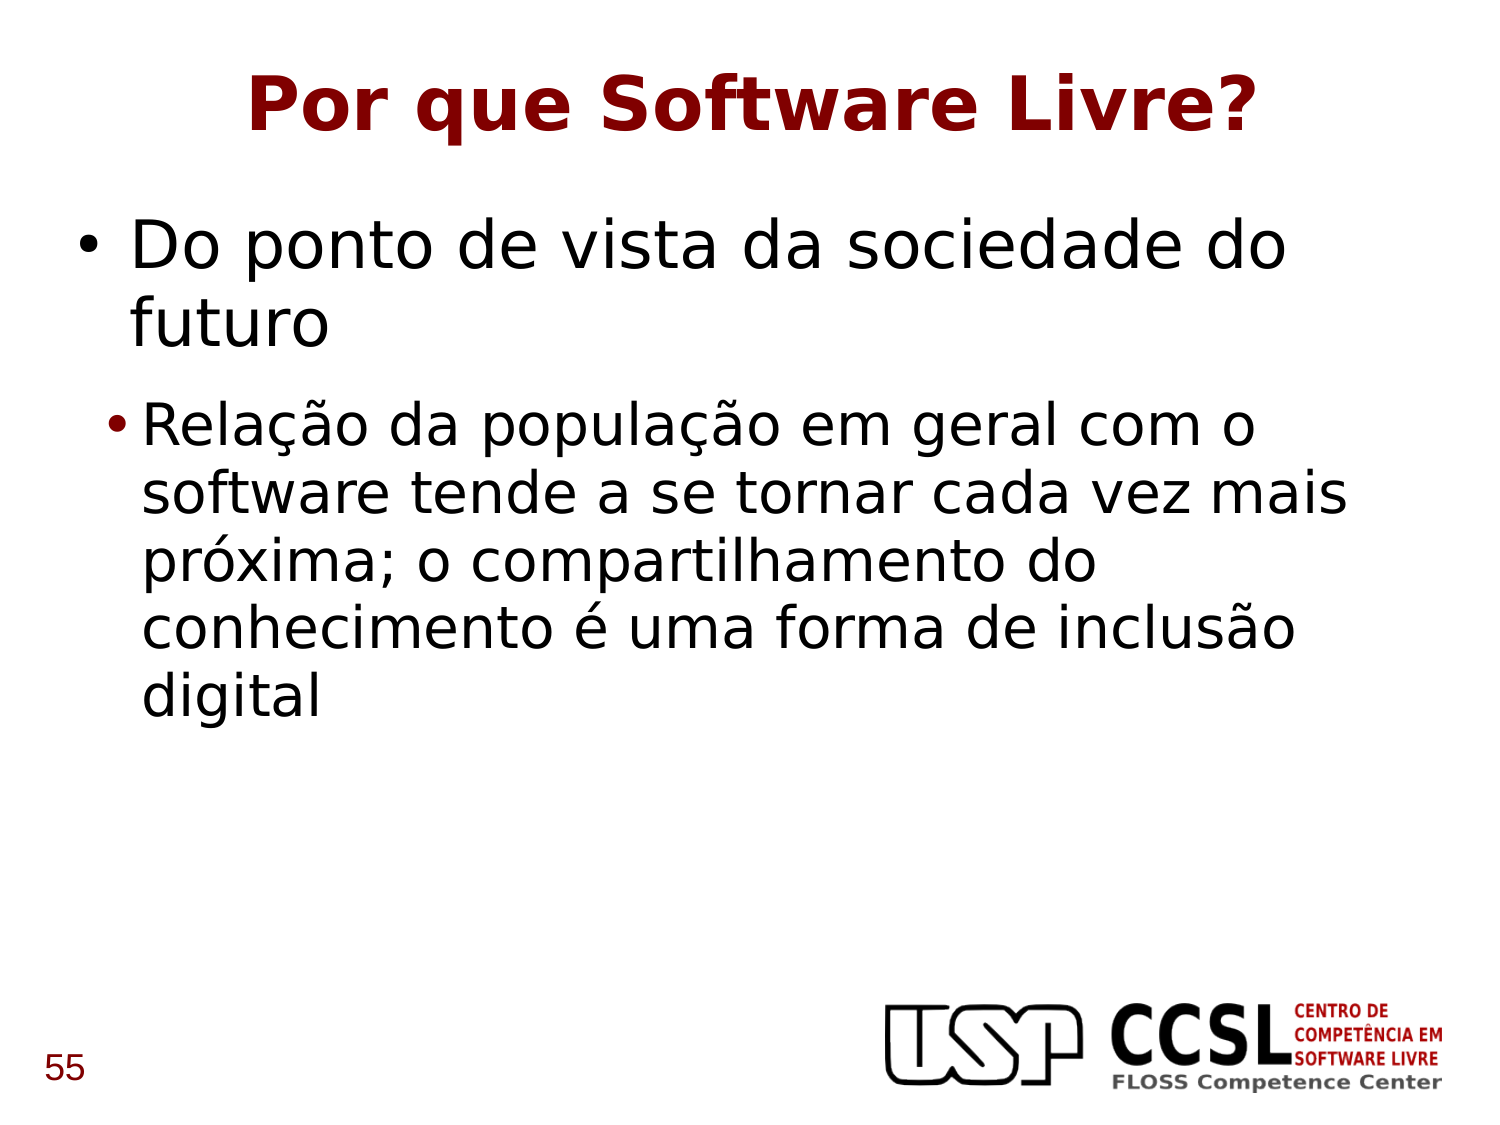

# Por que Software Livre?
Do ponto de vista da sociedade do futuro
Relação da população em geral com o software tende a se tornar cada vez mais próxima; o compartilhamento do conhecimento é uma forma de inclusão digital